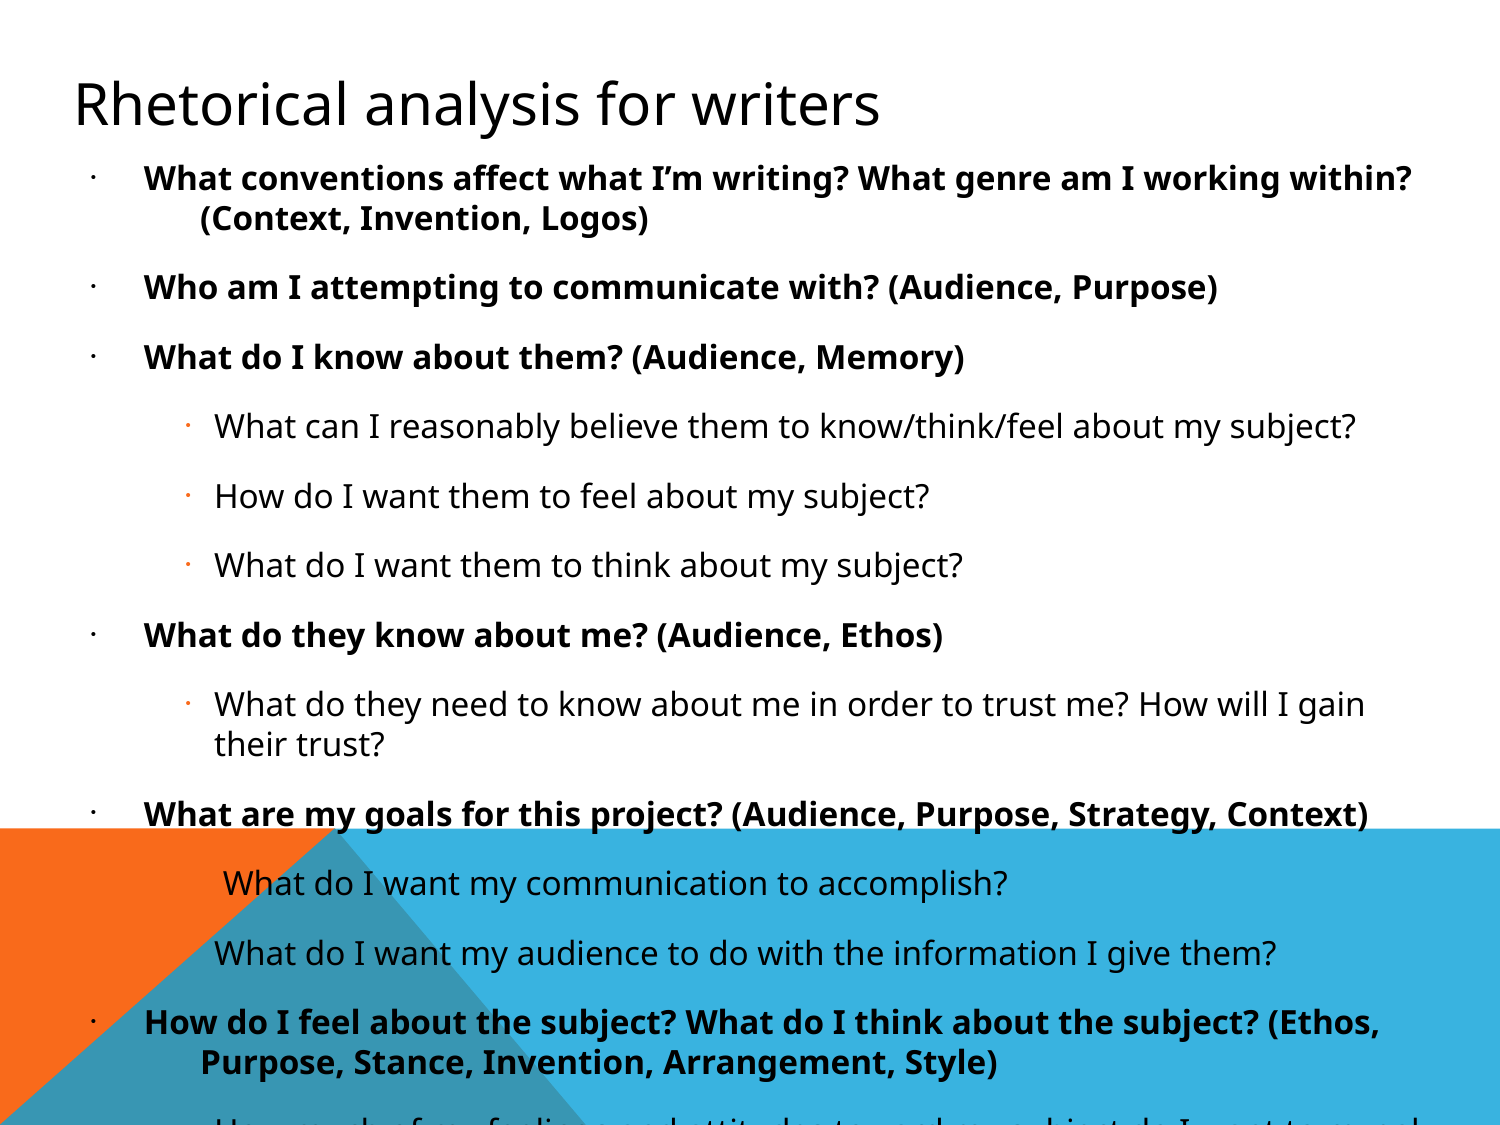

# Rhetorical analysis for writers
What conventions affect what I’m writing? What genre am I working within? (Context, Invention, Logos)
Who am I attempting to communicate with? (Audience, Purpose)
What do I know about them? (Audience, Memory)
What can I reasonably believe them to know/think/feel about my subject?
How do I want them to feel about my subject?
What do I want them to think about my subject?
What do they know about me? (Audience, Ethos)
What do they need to know about me in order to trust me? How will I gain their trust?
What are my goals for this project? (Audience, Purpose, Strategy, Context)
 What do I want my communication to accomplish?
What do I want my audience to do with the information I give them?
How do I feel about the subject? What do I think about the subject? (Ethos, Purpose, Stance, Invention, Arrangement, Style)
How much of my feelings and attitudes toward my subject do I want to reveal to my readers?
What else has been said about my subject? (Invention, Memory, Ethos, Context)
What new information will I add?
How will I convince my readers that what I have to say hasn’t already been said?
How will I deliver my message to my readers? (Arrangement, Delivery)
What will they expect?
What medium offers the most effective way to deliver my message?
In what order will my audience expect the information to be delivered based on the genre I’m working in?
In what order should I arrange the information to best deliver my message to my audience?